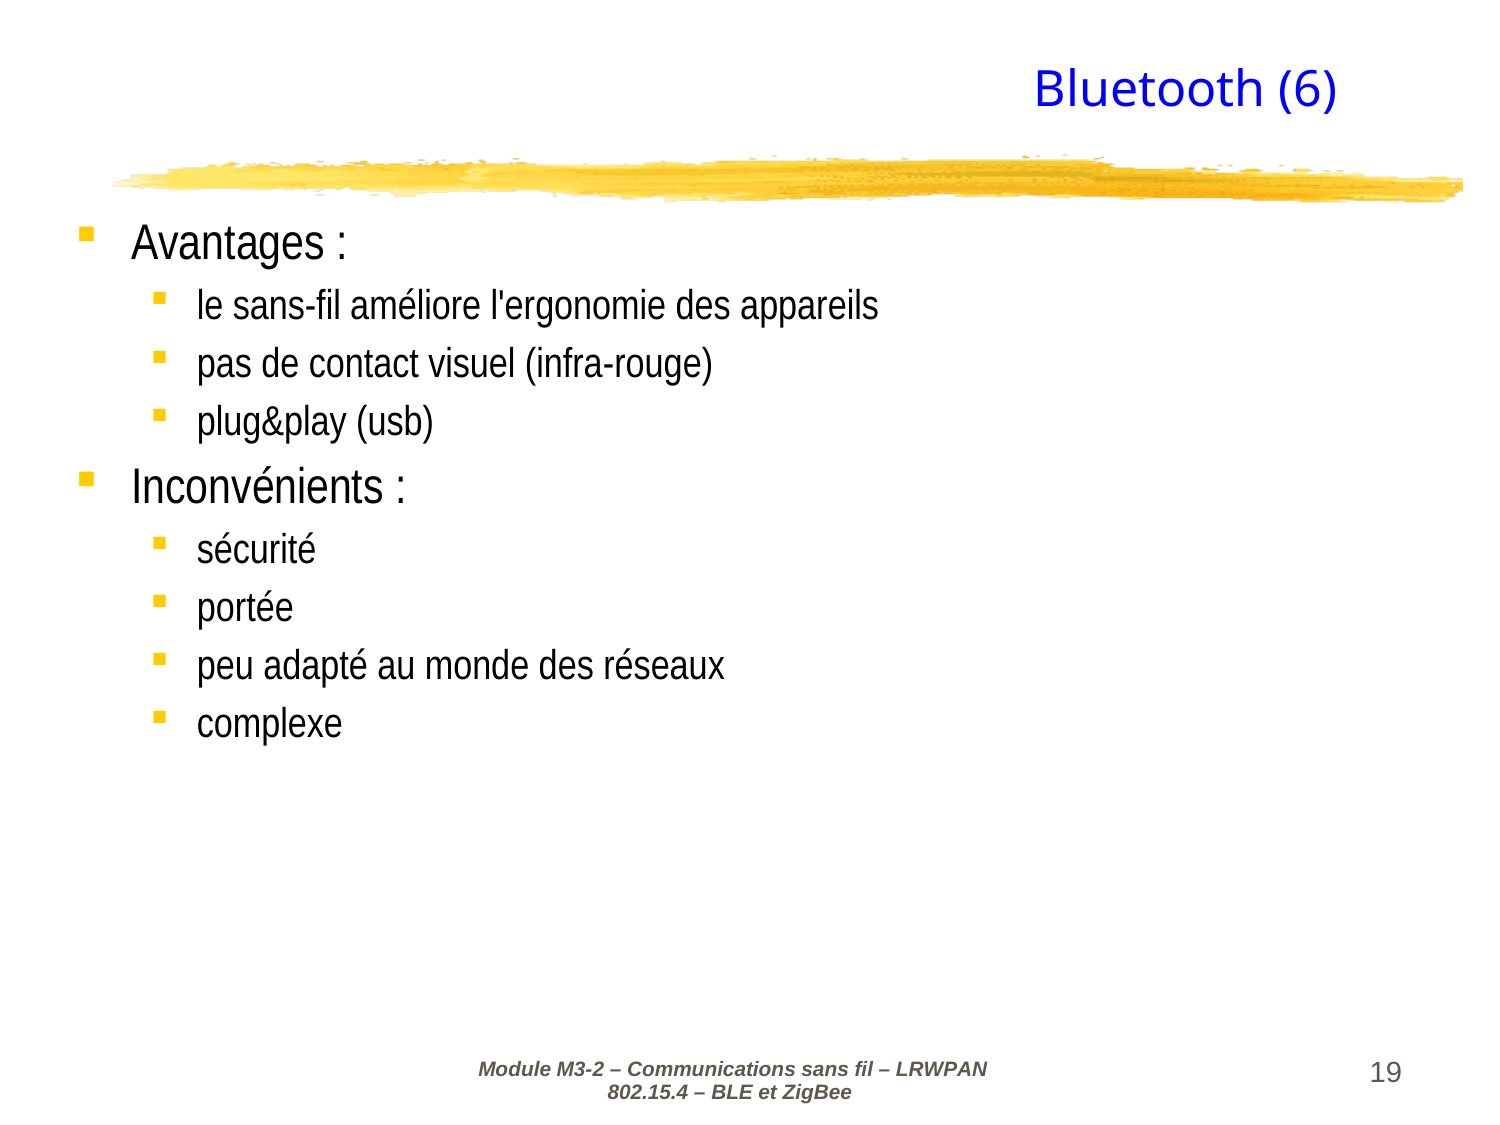

# Bluetooth (6)
Avantages :
le sans-fil améliore l'ergonomie des appareils
pas de contact visuel (infra-rouge)
plug&play (usb)
Inconvénients :
sécurité
portée
peu adapté au monde des réseaux
complexe
19